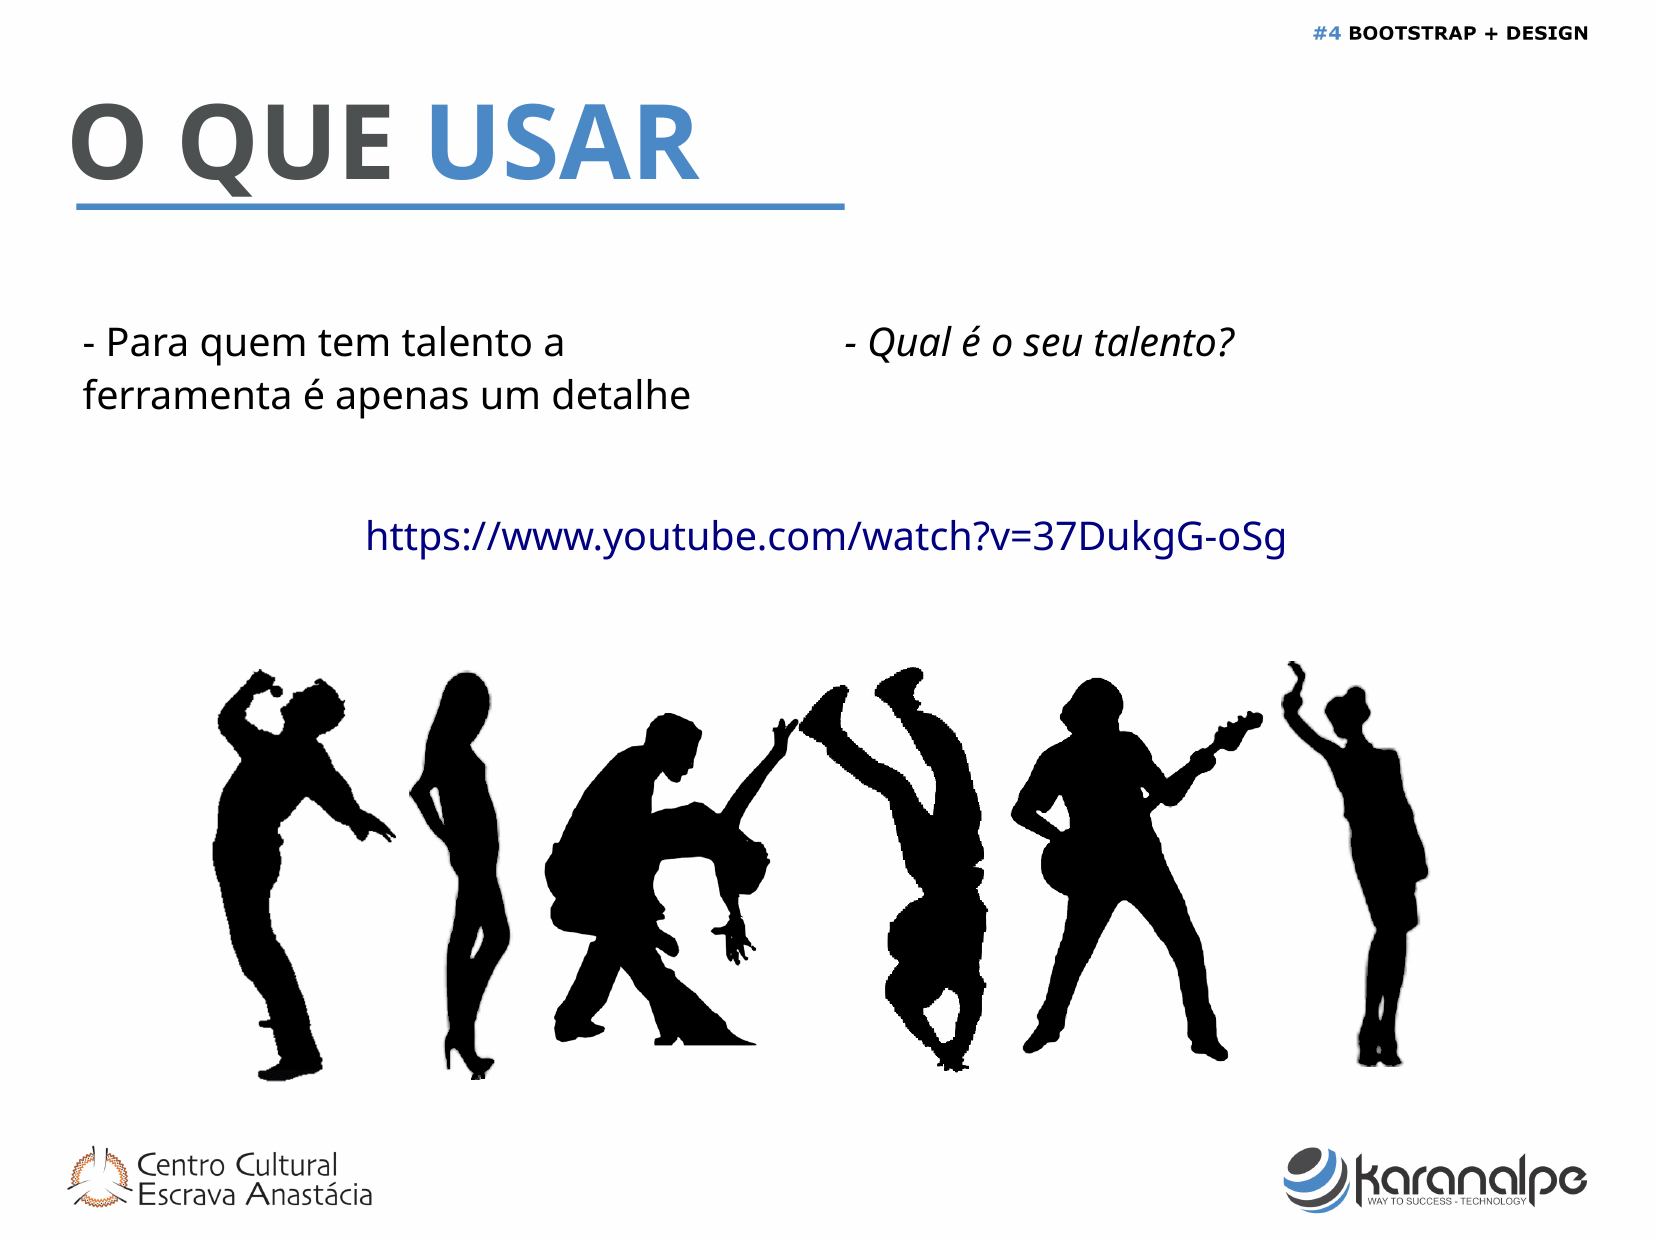

# O QUE USAR
- Para quem tem talento a ferramenta é apenas um detalhe
- Qual é o seu talento?
https://www.youtube.com/watch?v=37DukgG-oSg